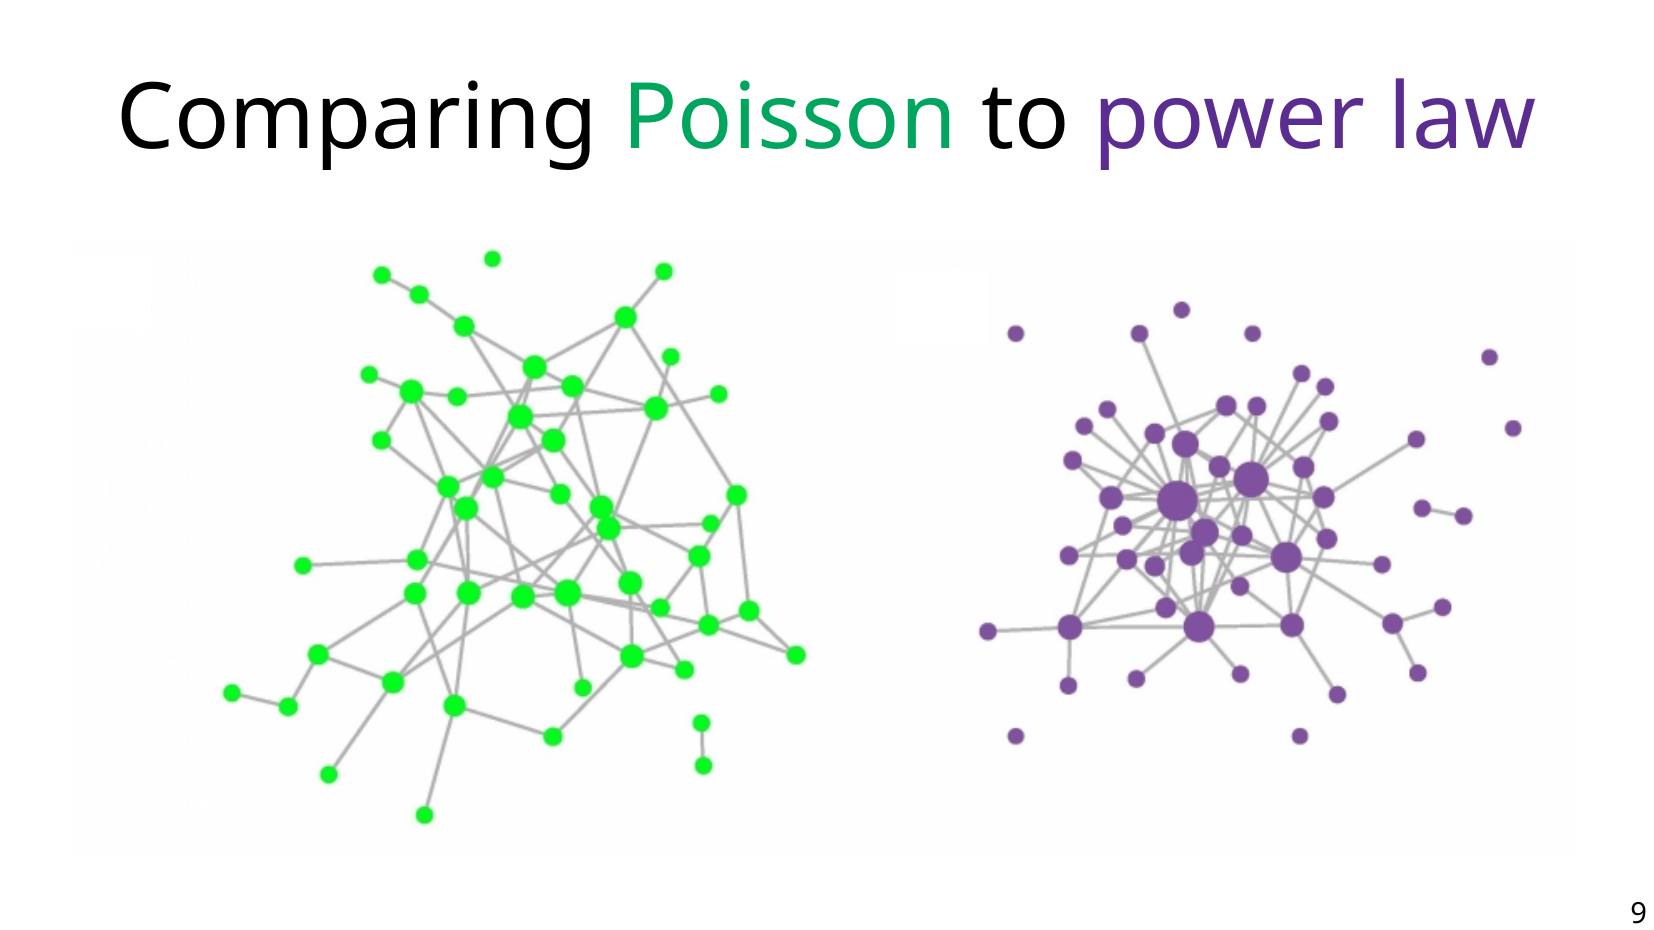

# Comparing Poisson to power law
9